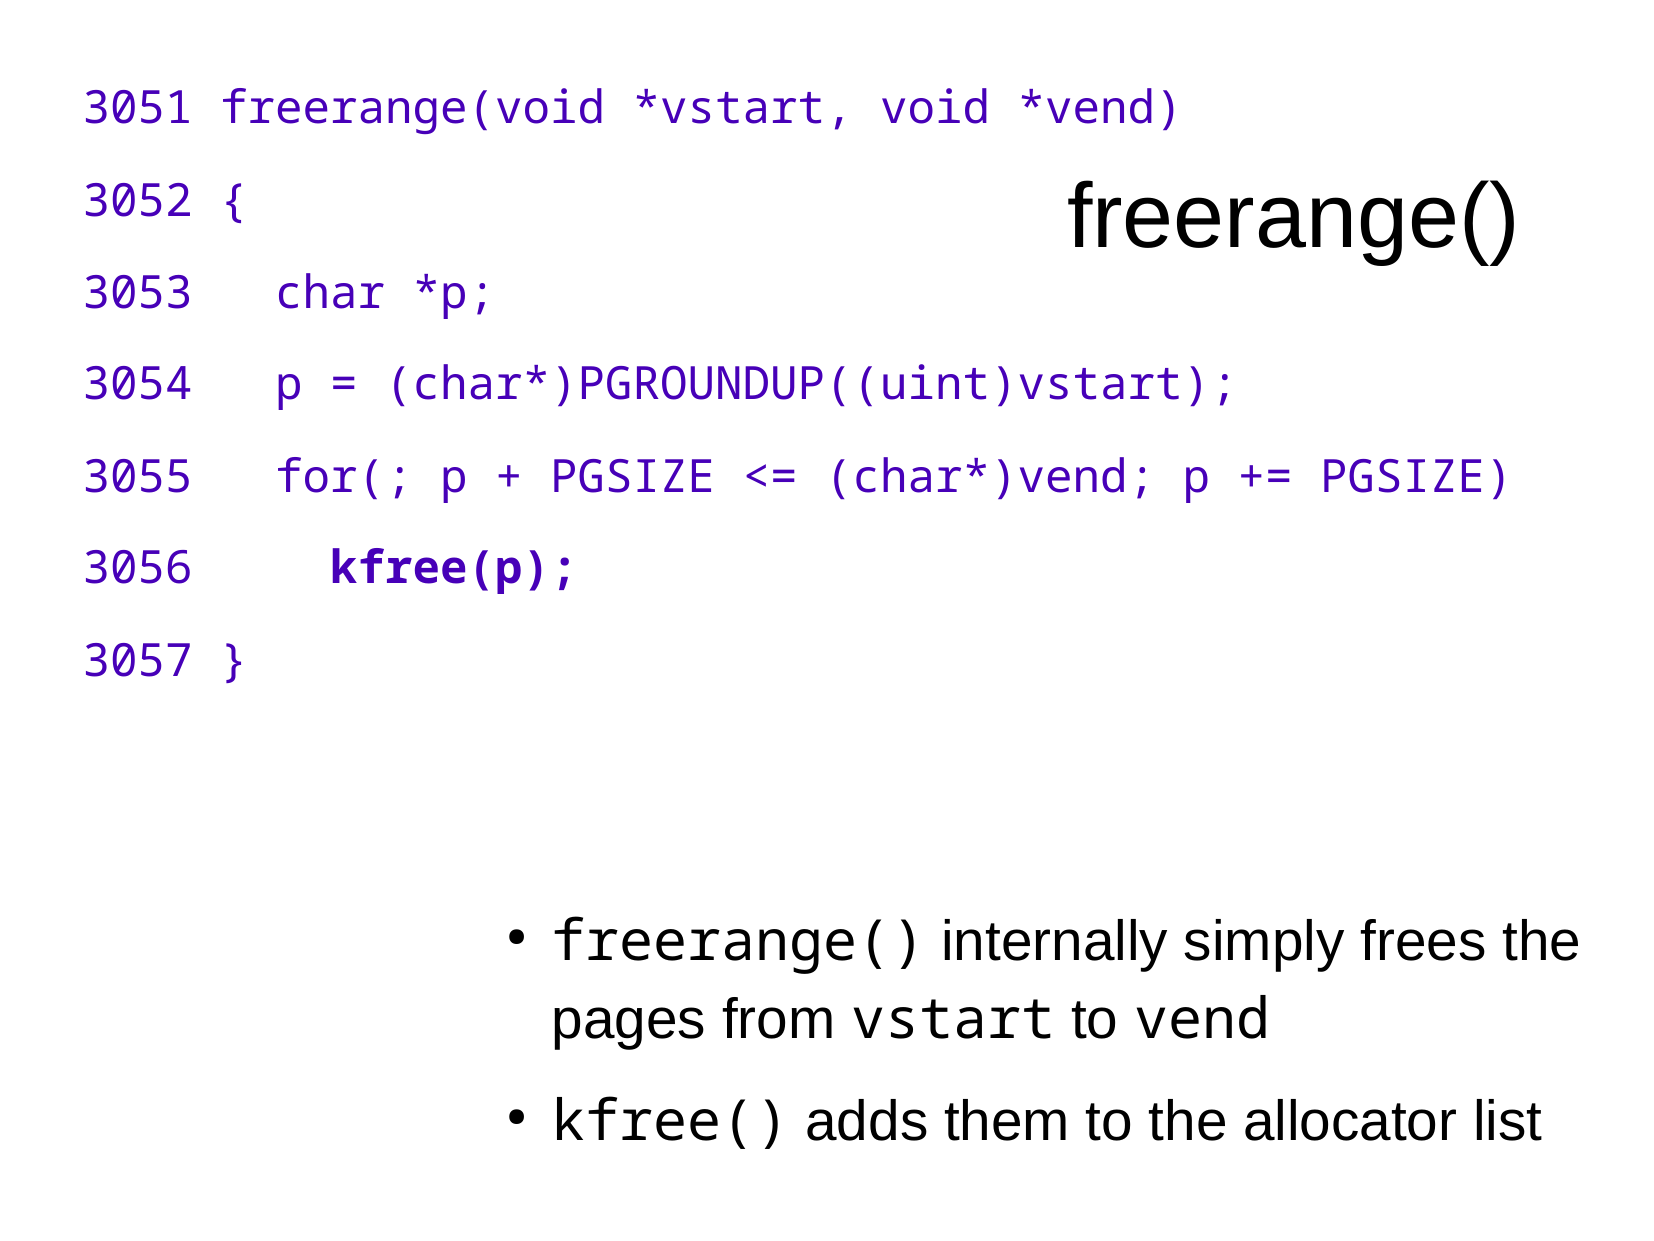

# 3051 freerange(void *vstart, void *vend)
3052 {
3053 char *p;
3054 p = (char*)PGROUNDUP((uint)vstart);
3055 for(; p + PGSIZE <= (char*)vend; p += PGSIZE)
3056 kfree(p);
3057 }
freerange()
freerange() internally simply frees the pages from vstart to vend
kfree() adds them to the allocator list